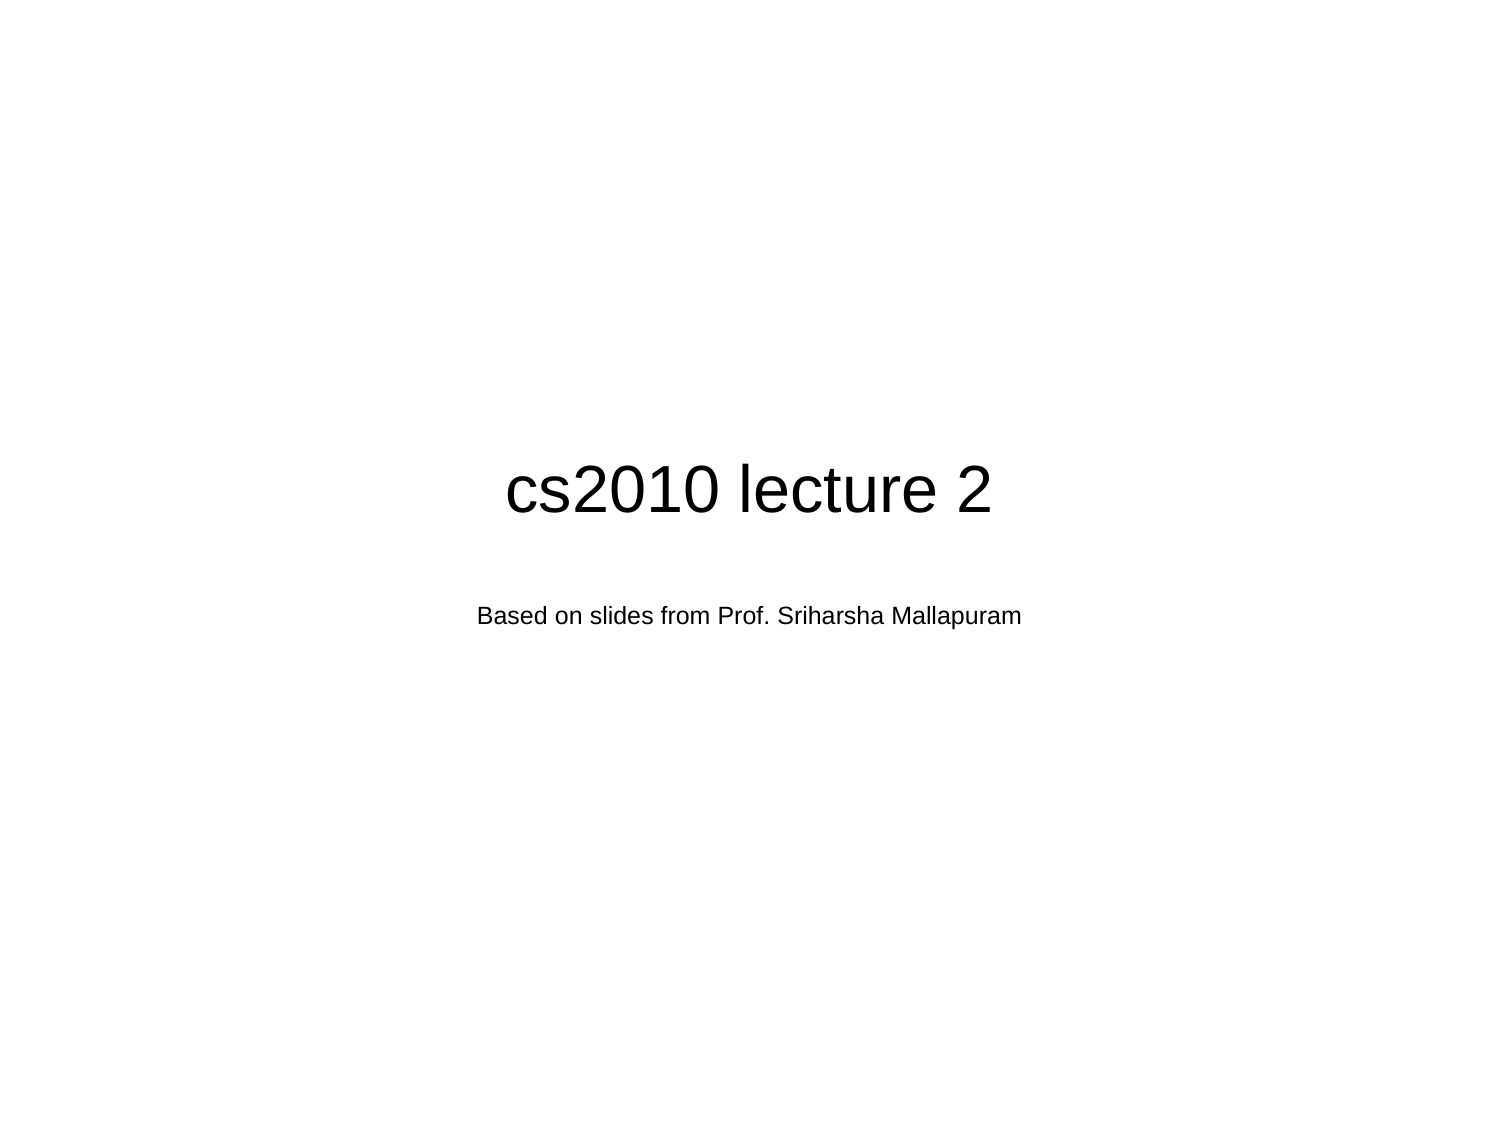

# cs2010 lecture 2
Based on slides from Prof. Sriharsha Mallapuram